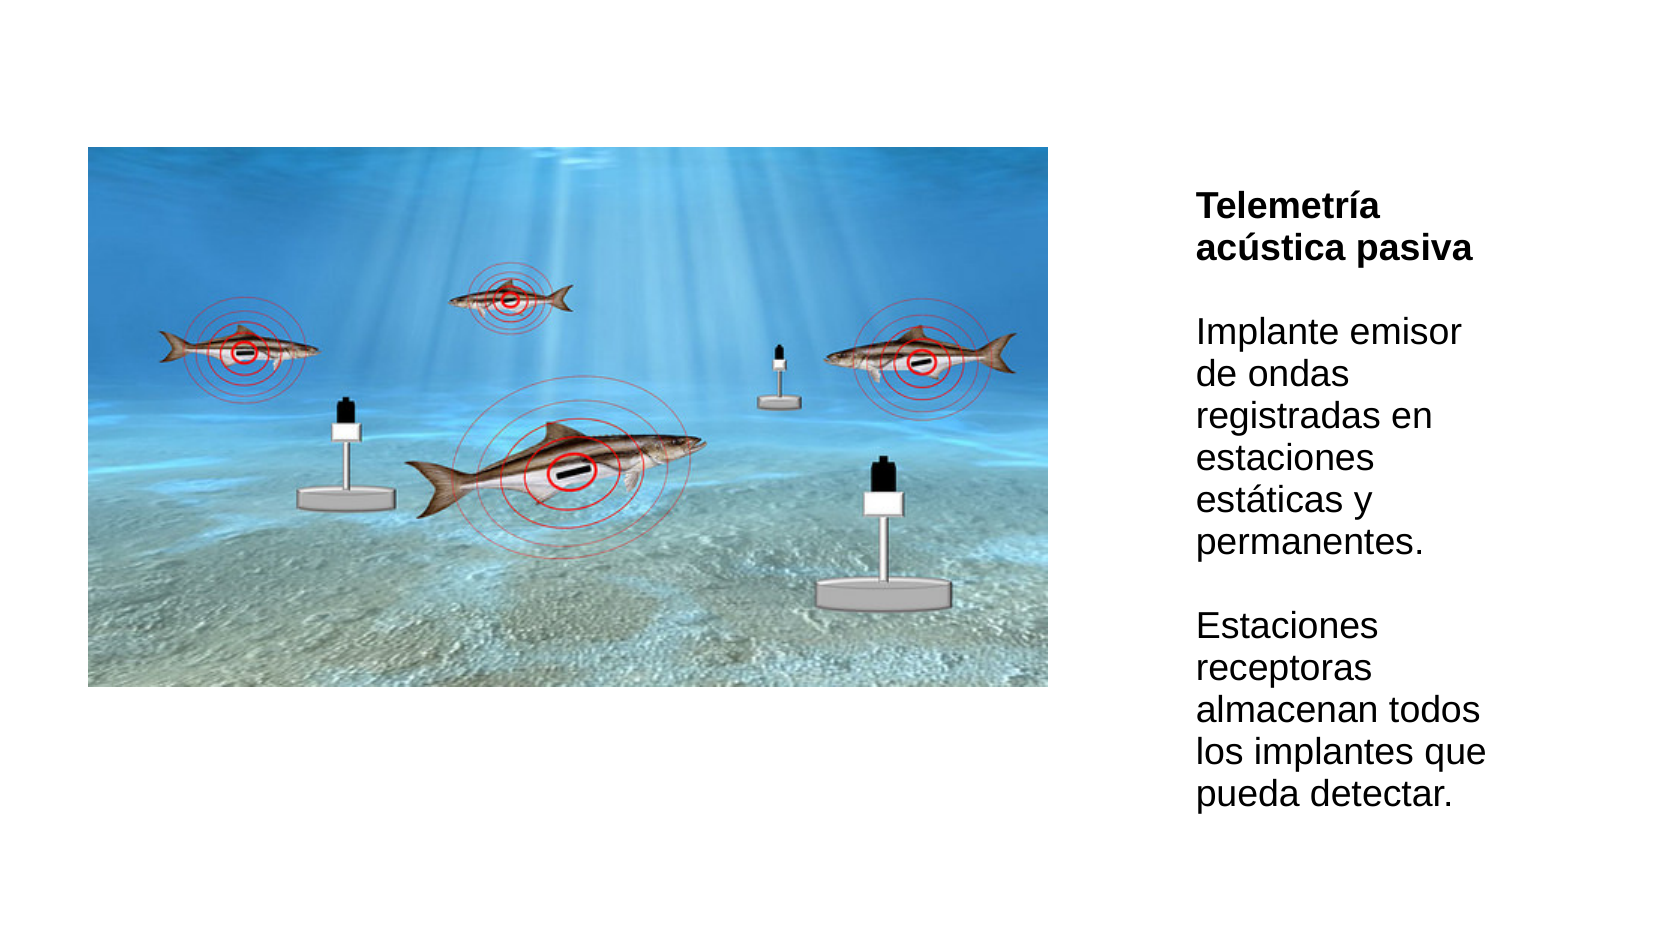

Telemetría acústica pasiva
Implante emisor de ondas registradas en estaciones estáticas y permanentes.
Estaciones receptoras almacenan todos los implantes que pueda detectar.